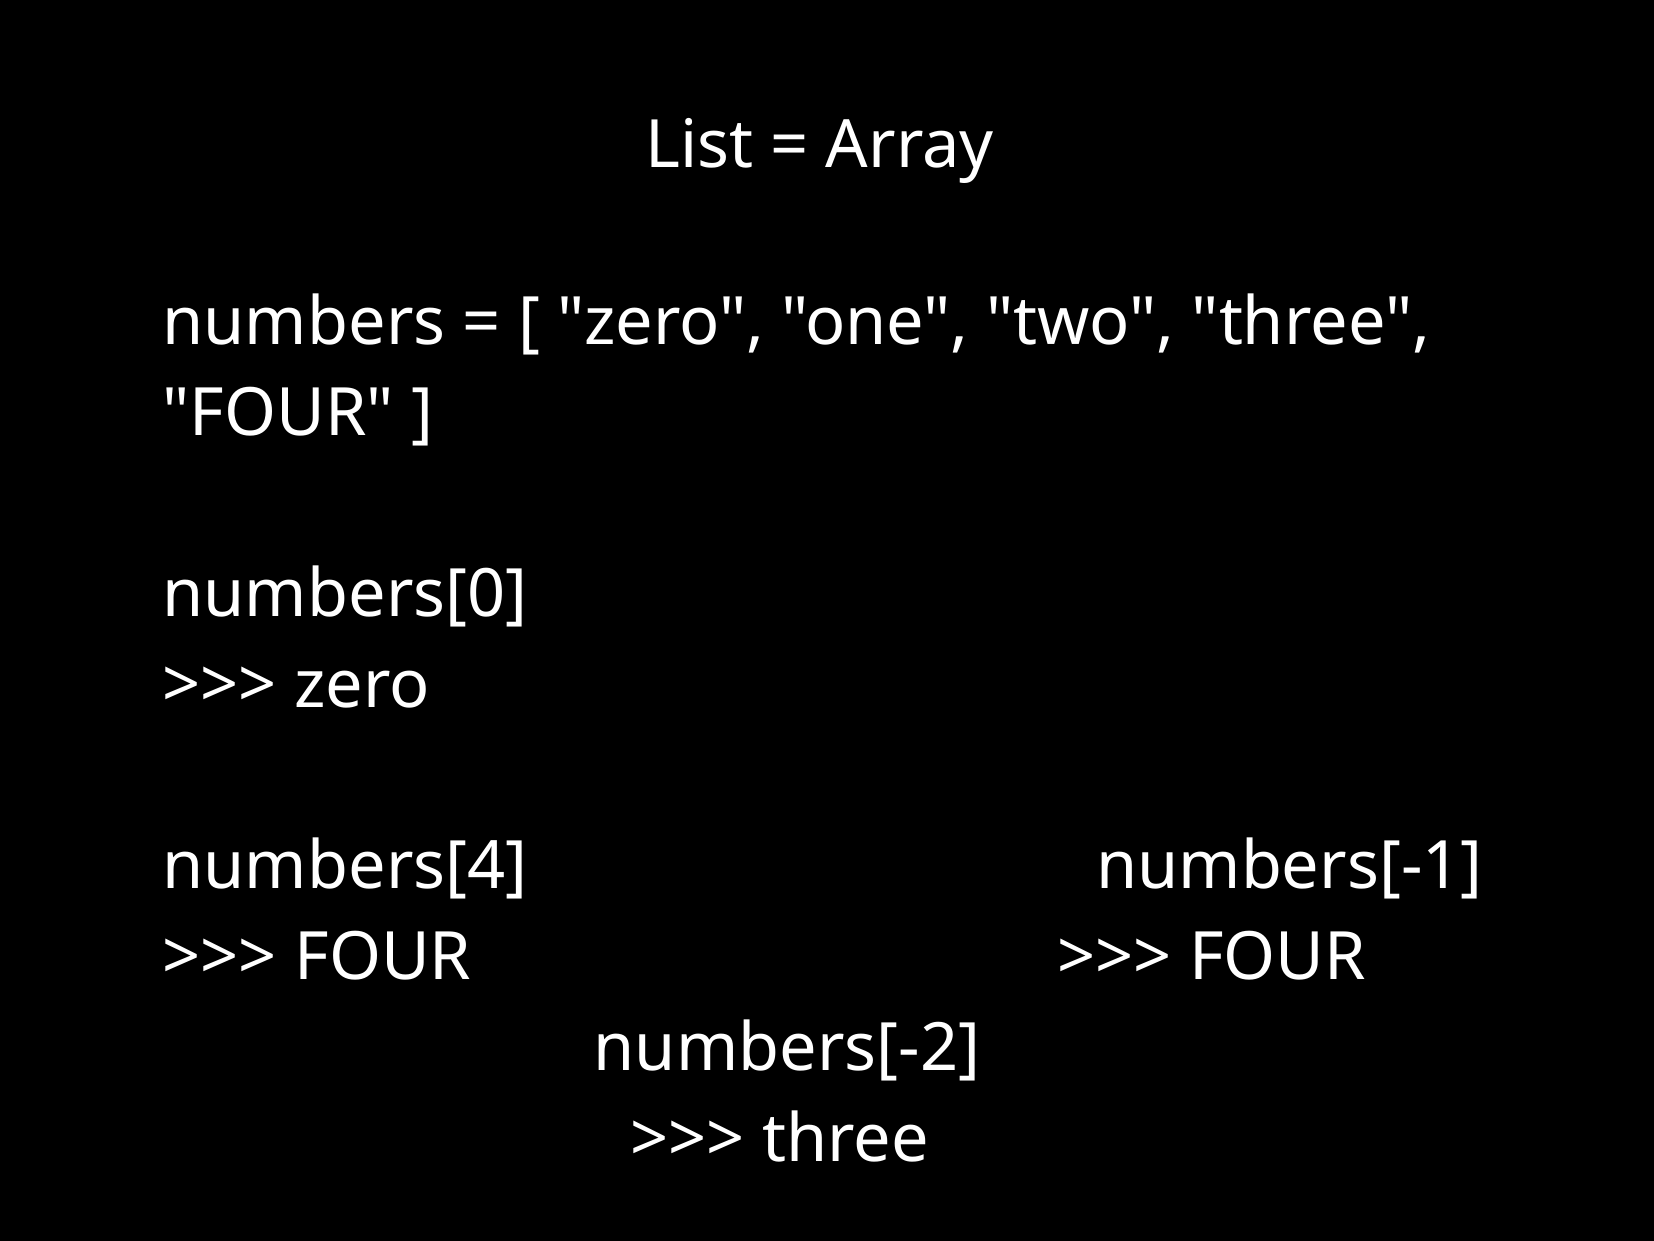

List = Array
numbers = [ "zero", "one", "two", "three", "FOUR" ]
numbers[0]
>>> zero
numbers[4] numbers[-1]
>>> FOUR >>> FOUR
 numbers[-2]
				 >>> three